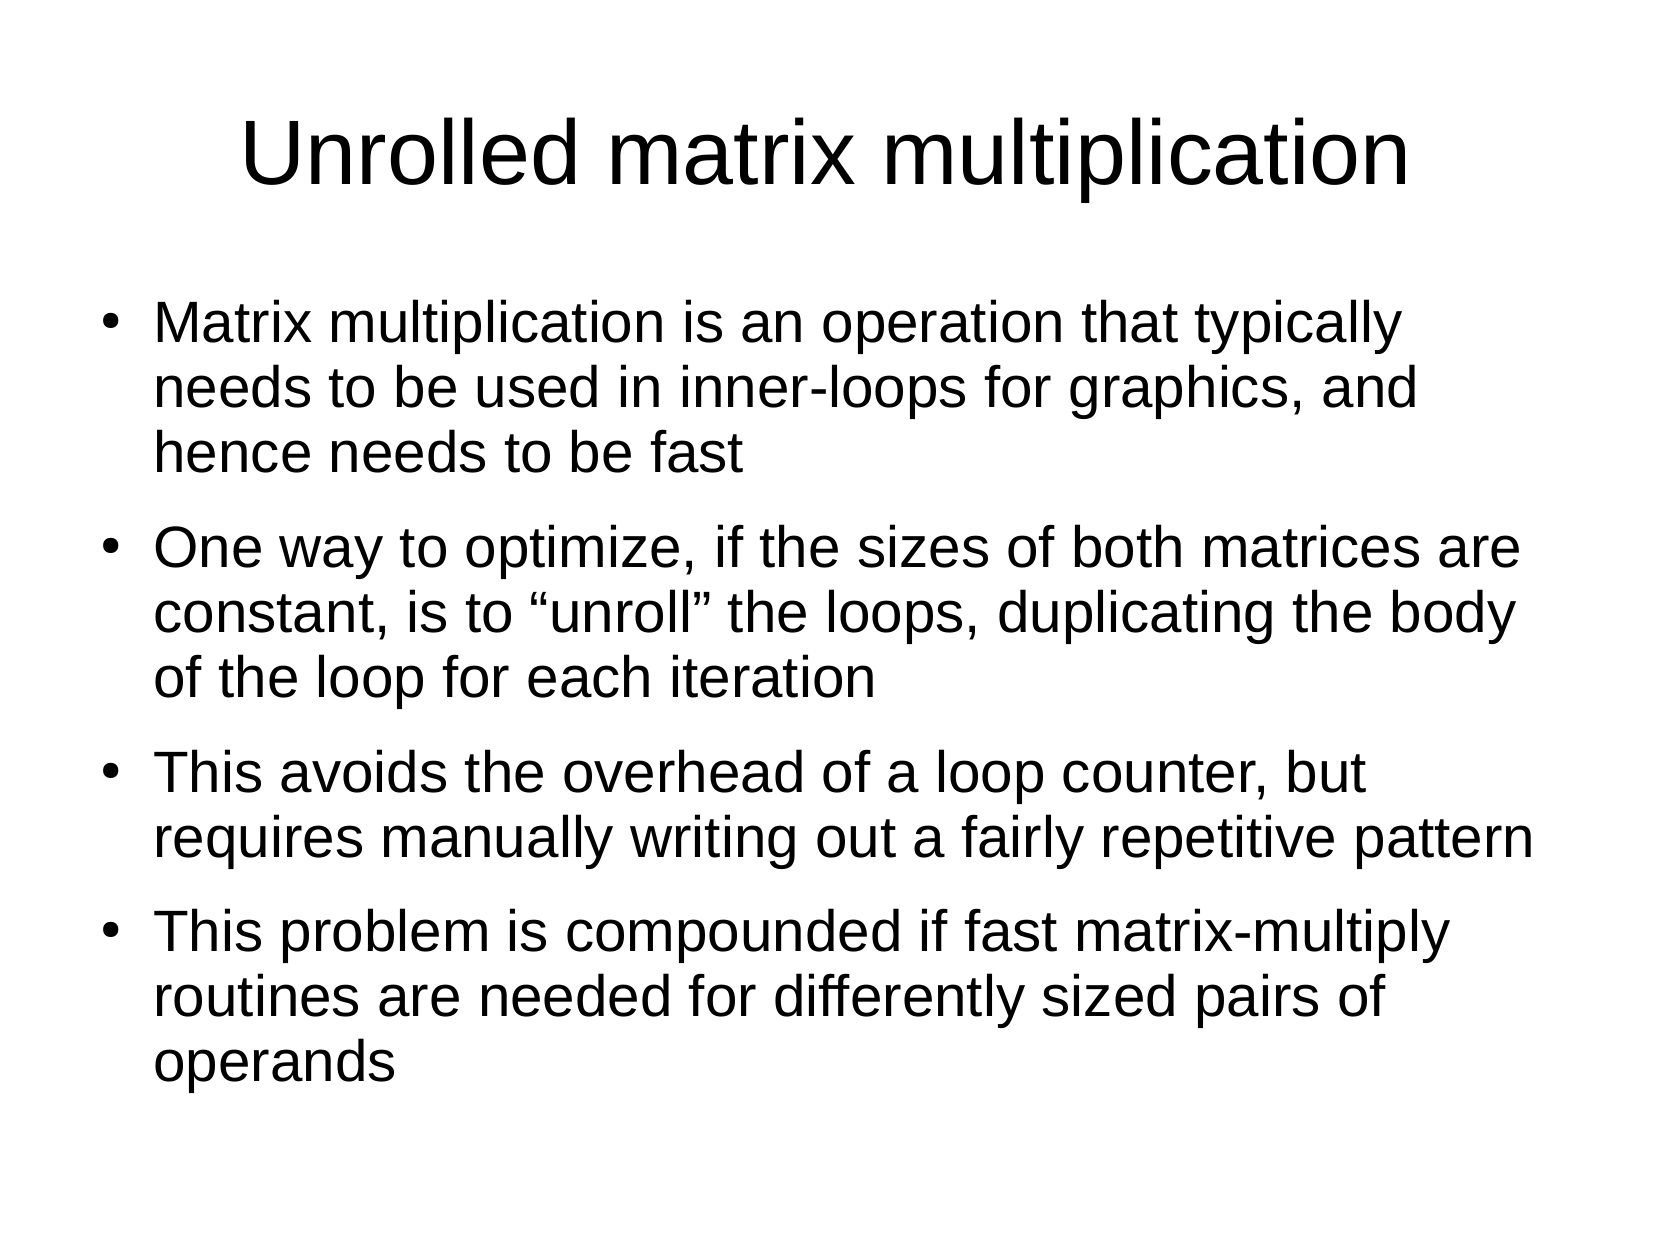

# Unrolled matrix multiplication
Matrix multiplication is an operation that typically needs to be used in inner-loops for graphics, and hence needs to be fast
One way to optimize, if the sizes of both matrices are constant, is to “unroll” the loops, duplicating the body of the loop for each iteration
This avoids the overhead of a loop counter, but requires manually writing out a fairly repetitive pattern
This problem is compounded if fast matrix-multiply routines are needed for differently sized pairs of operands